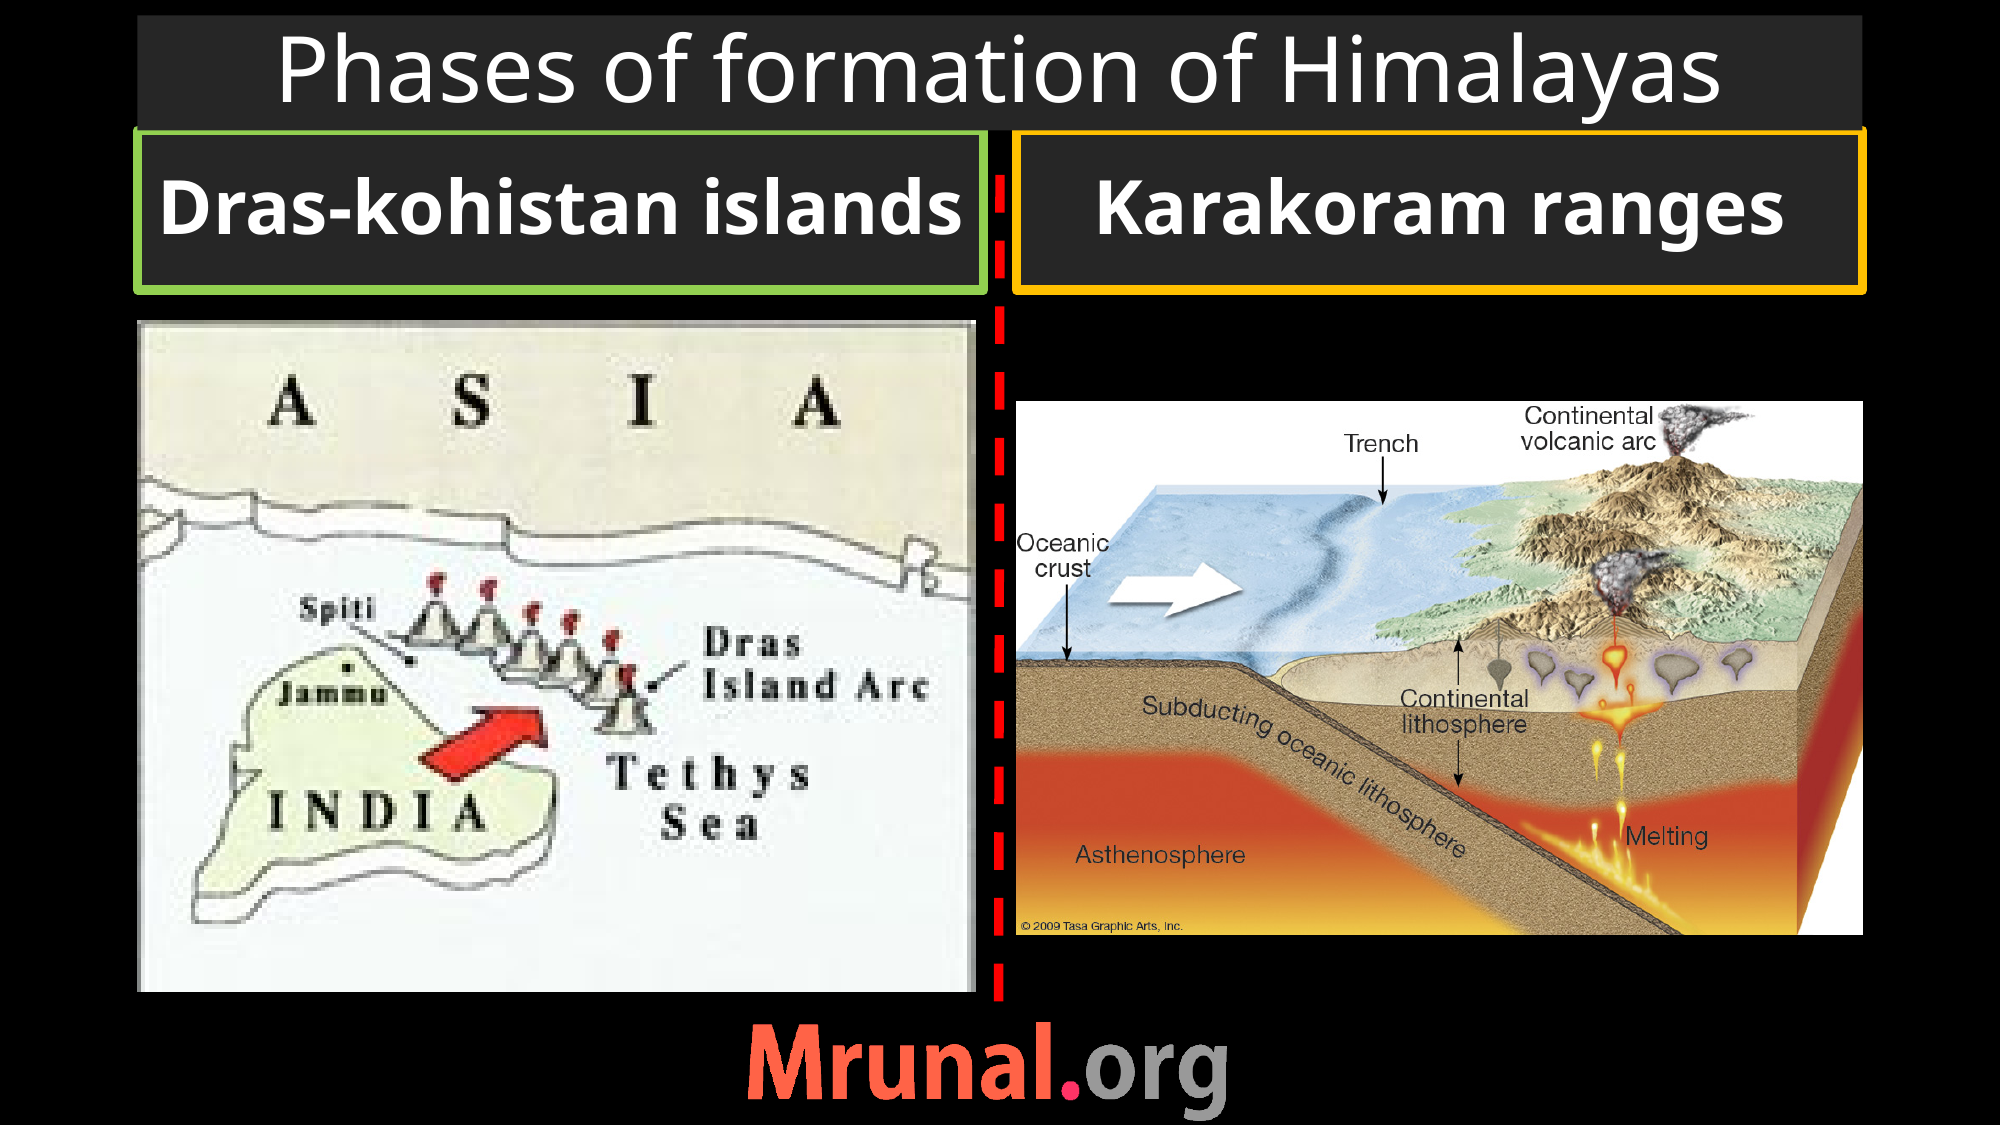

Phases of formation of Himalayas
# Dras-kohistan islands
Karakoram ranges